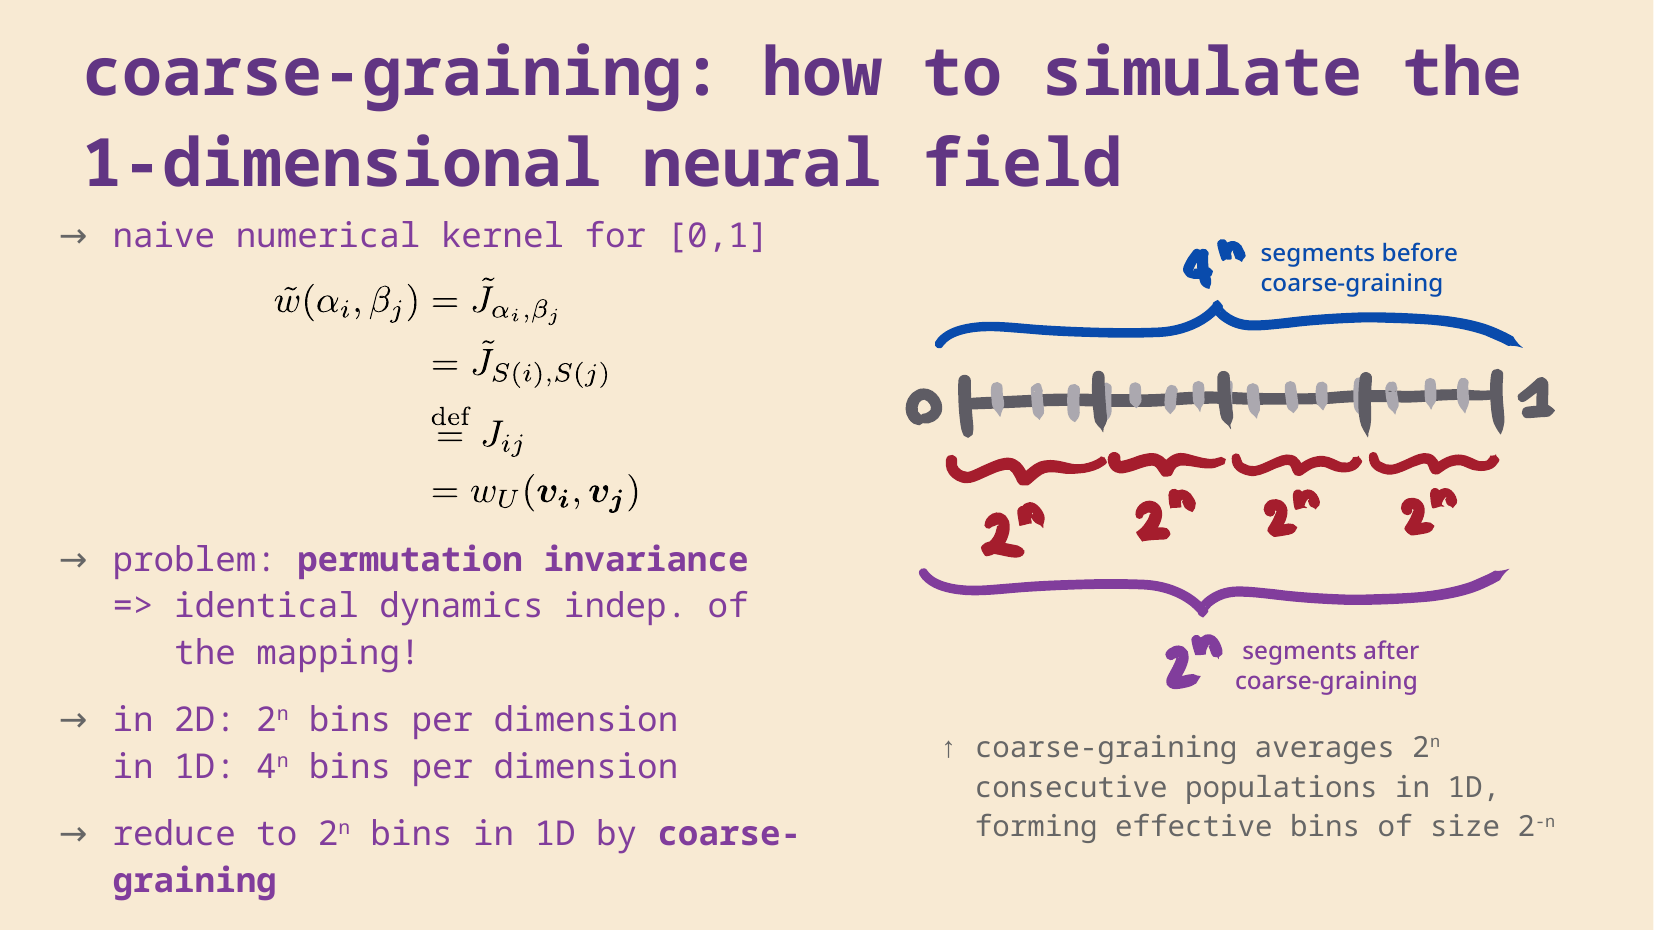

# coarse-graining: how to simulate the 1-dimensional neural field
naive numerical kernel for [0,1]
problem: permutation invariance
=> identical dynamics indep. of
 the mapping!
in 2D: 2n bins per dimension
in 1D: 4n bins per dimension
reduce to 2n bins in 1D by coarse-graining
↑ coarse-graining averages 2n
 consecutive populations in 1D,
 forming effective bins of size 2-n